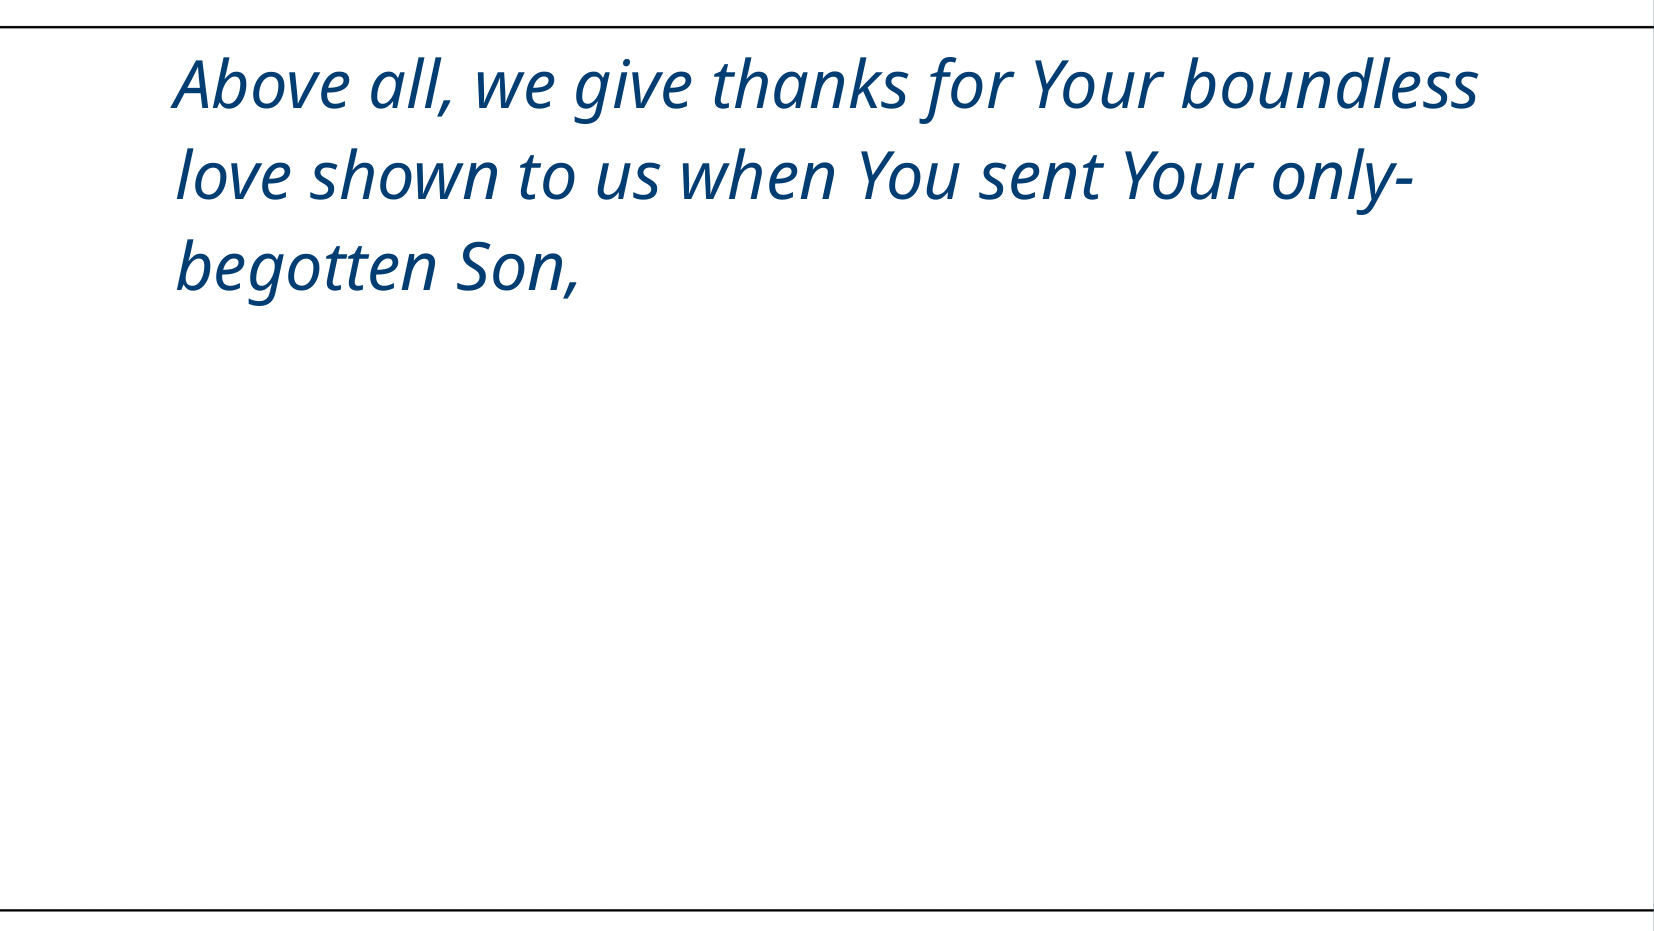

Above all, we give thanks for Your boundless
 love shown to us when You sent Your only-
 begotten Son,